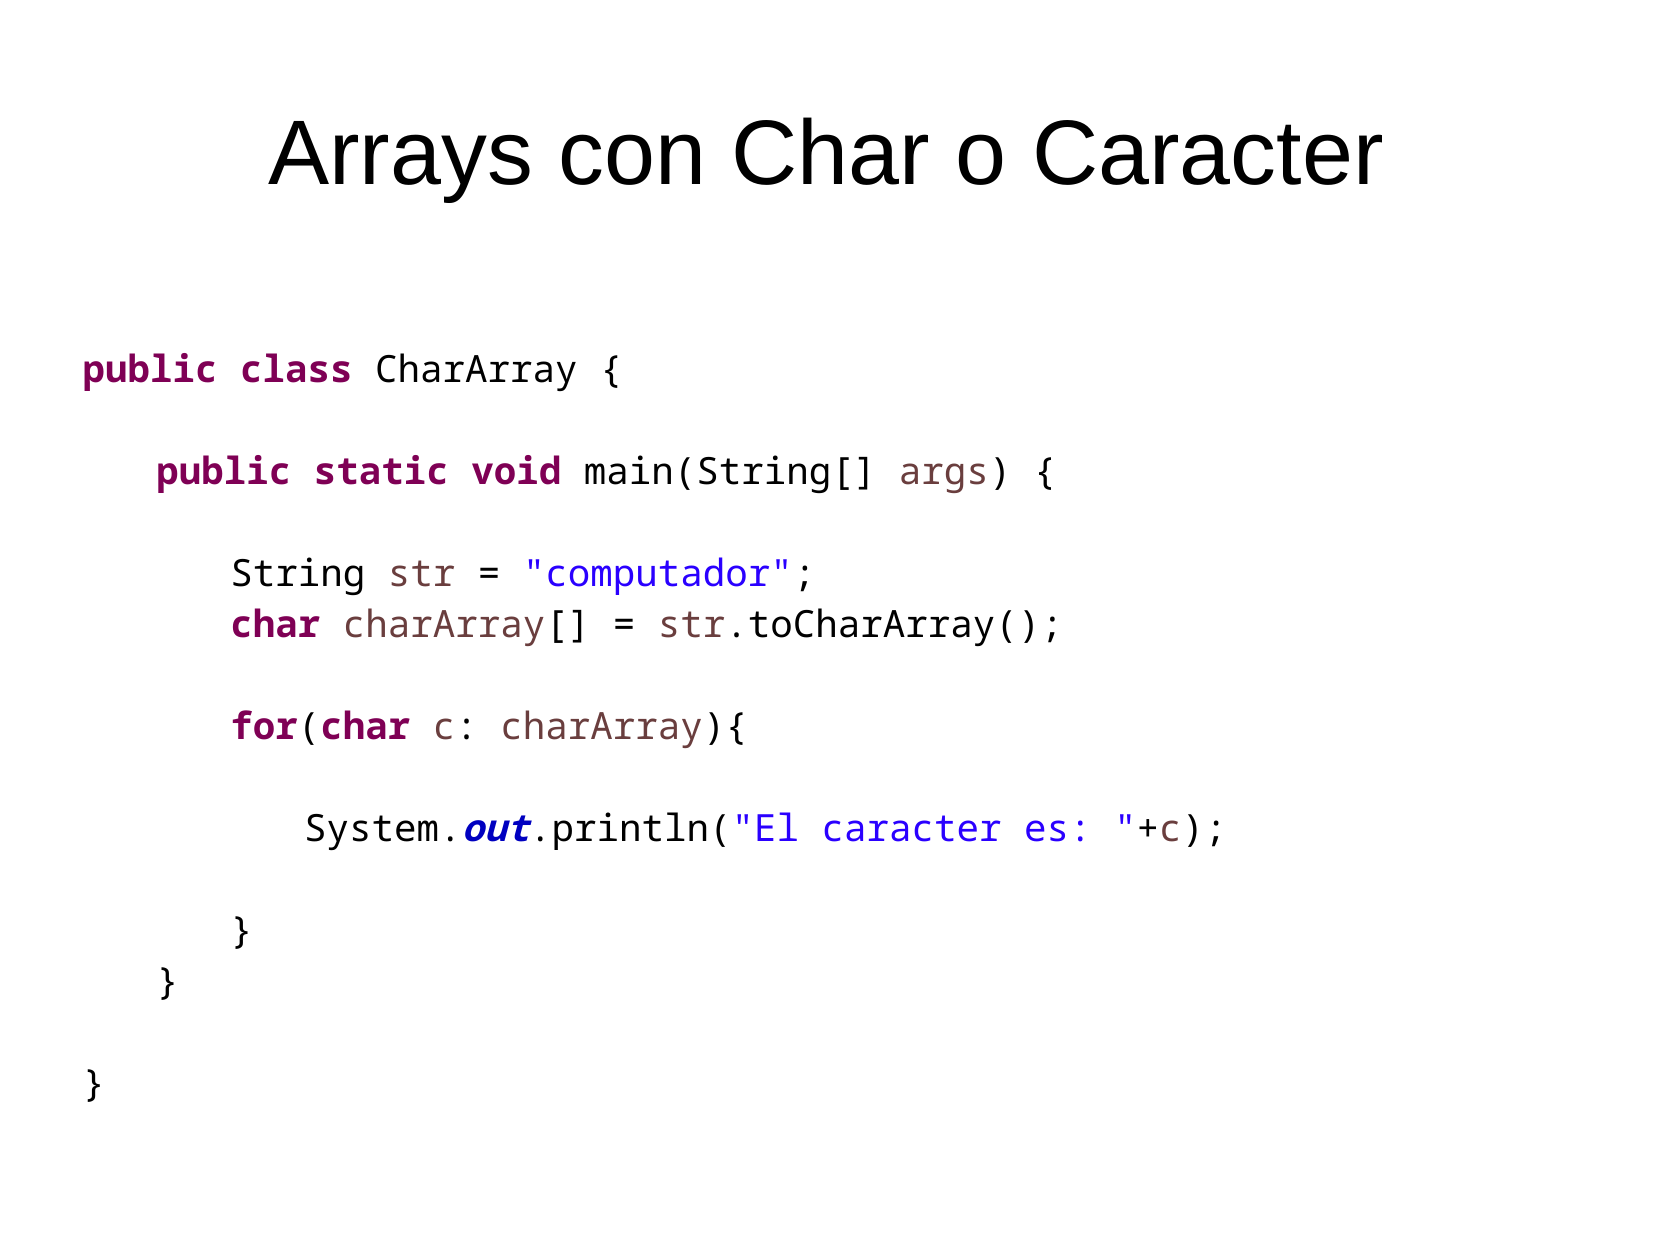

# Arrays con Char o Caracter
public class CharArray {
	public static void main(String[] args) {
		String str = "computador";
		char charArray[] = str.toCharArray();
		for(char c: charArray){
			System.out.println("El caracter es: "+c);
		}
	}
}